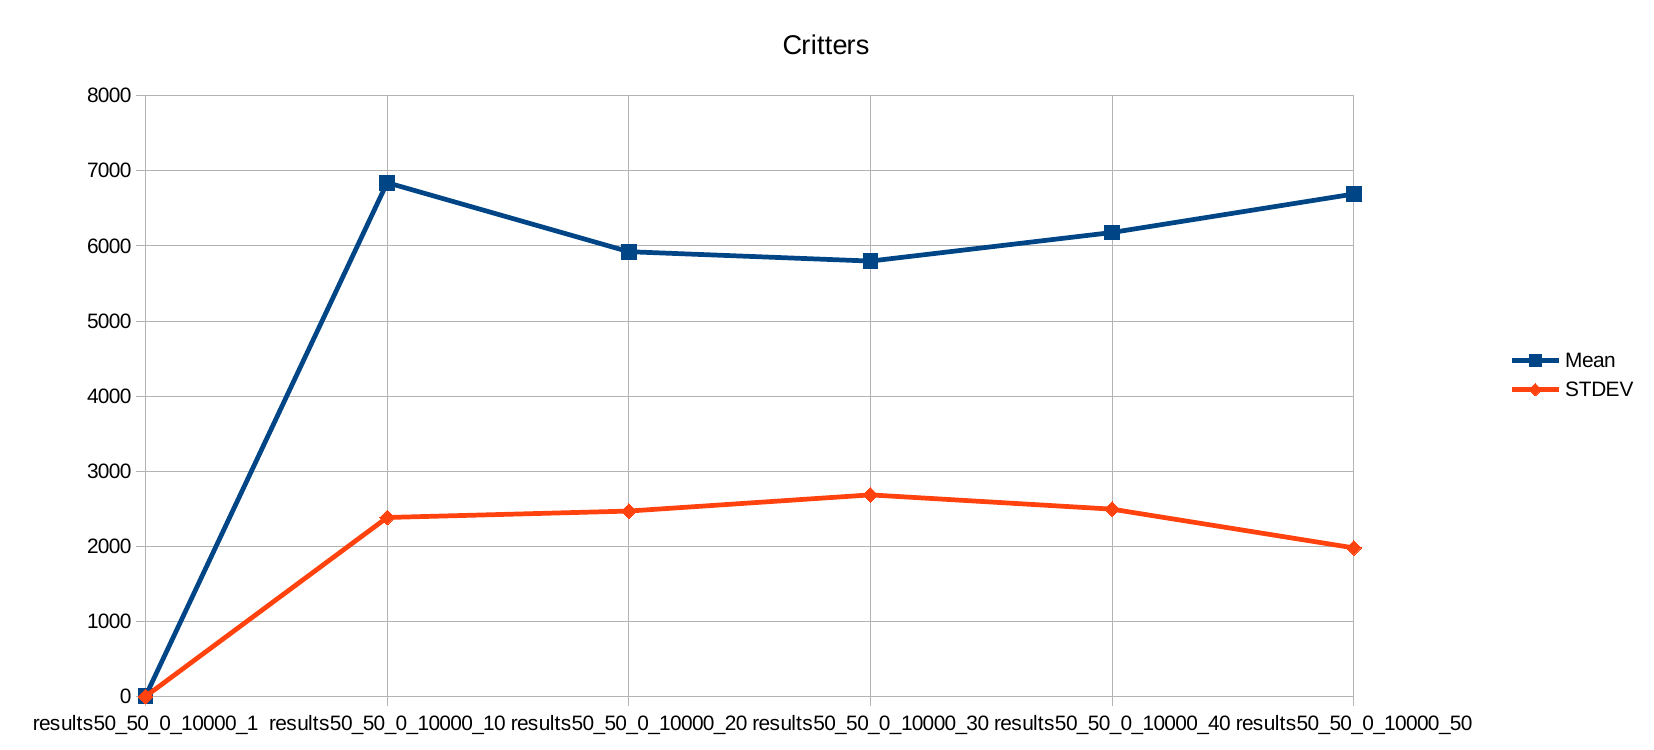

### Chart: Critters
| Category | Mean | STDEV |
|---|---|---|
| results50_50_0_10000_1 | 6.248 | 3.22529 |
| results50_50_0_10000_10 | 6842.666667 | 2384.911808 |
| results50_50_0_10000_20 | 5924.071429 | 2471.008787 |
| results50_50_0_10000_30 | 5798.444444 | 2685.920166 |
| results50_50_0_10000_40 | 6178.894737 | 2496.239148 |
| results50_50_0_10000_50 | 6691.478261 | 1980.089169 |